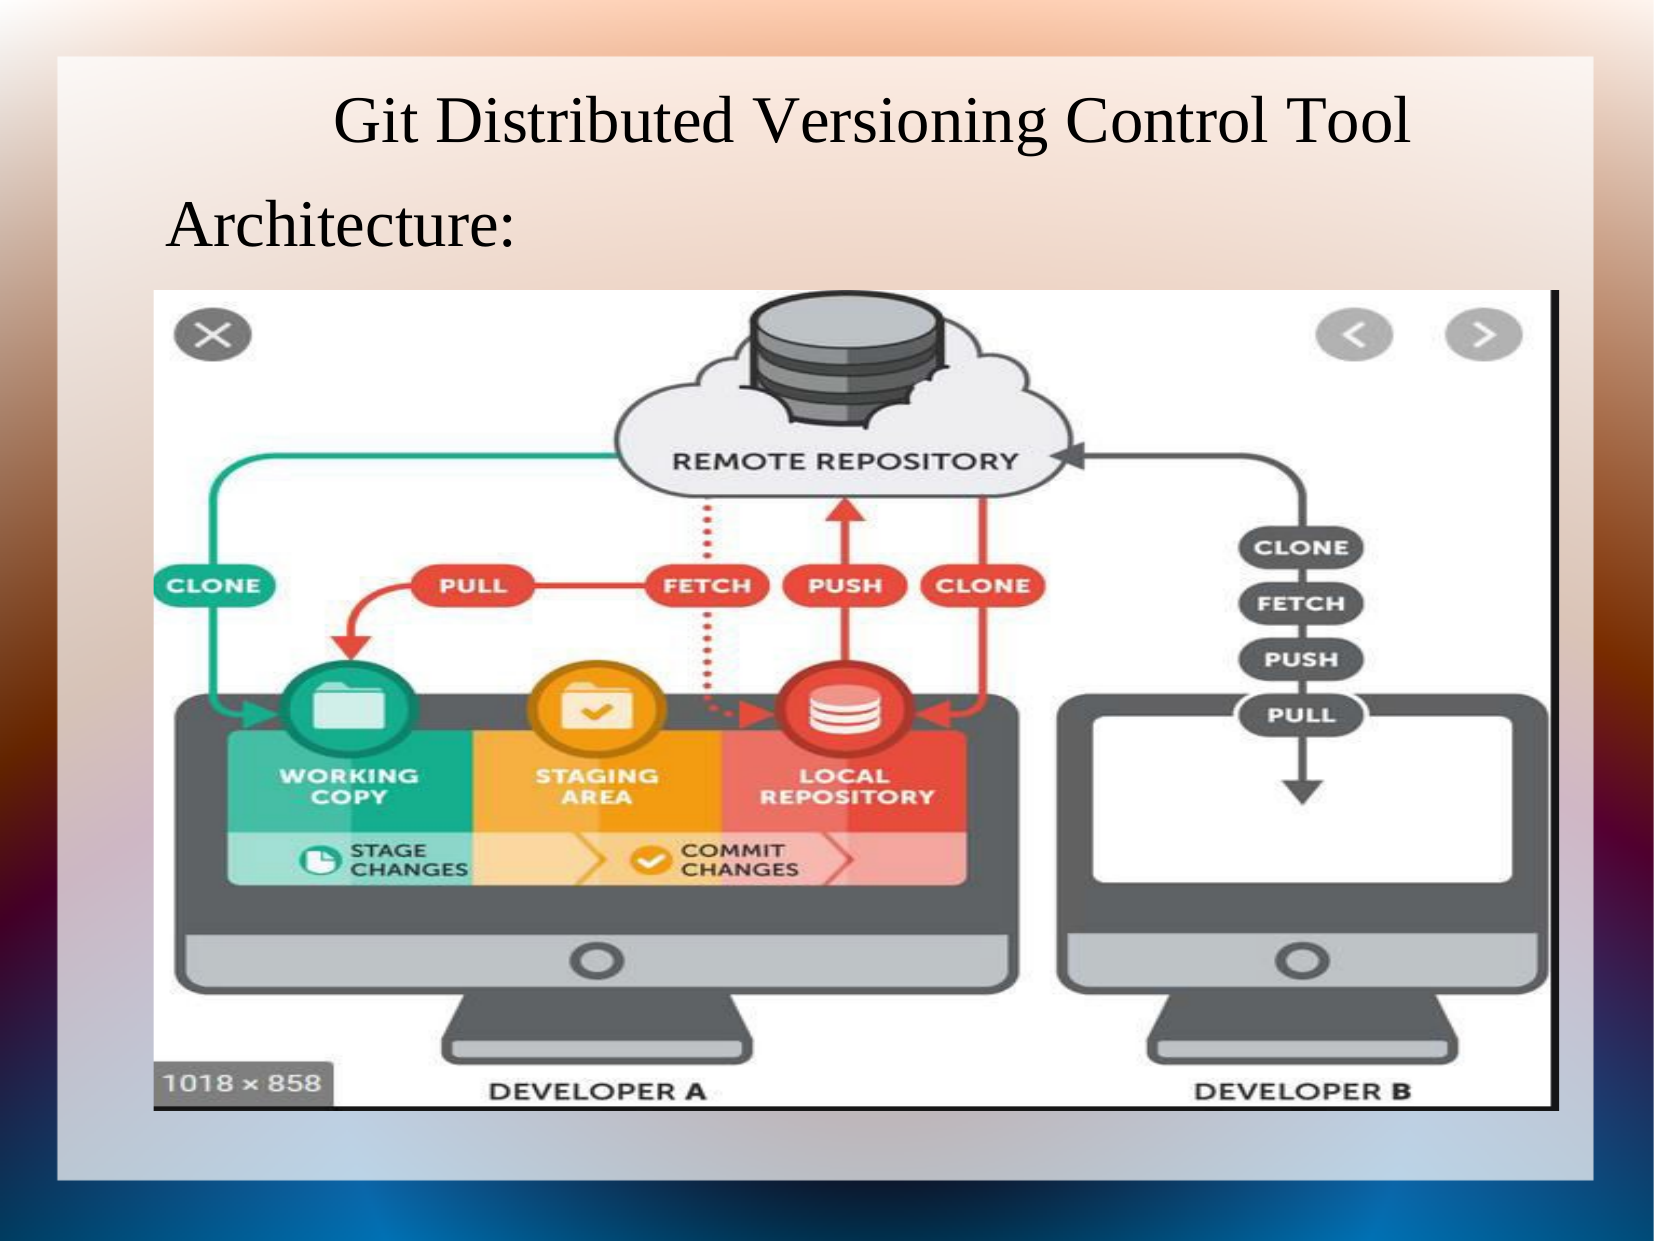

#
Git Distributed Versioning Control Tool
Architecture: